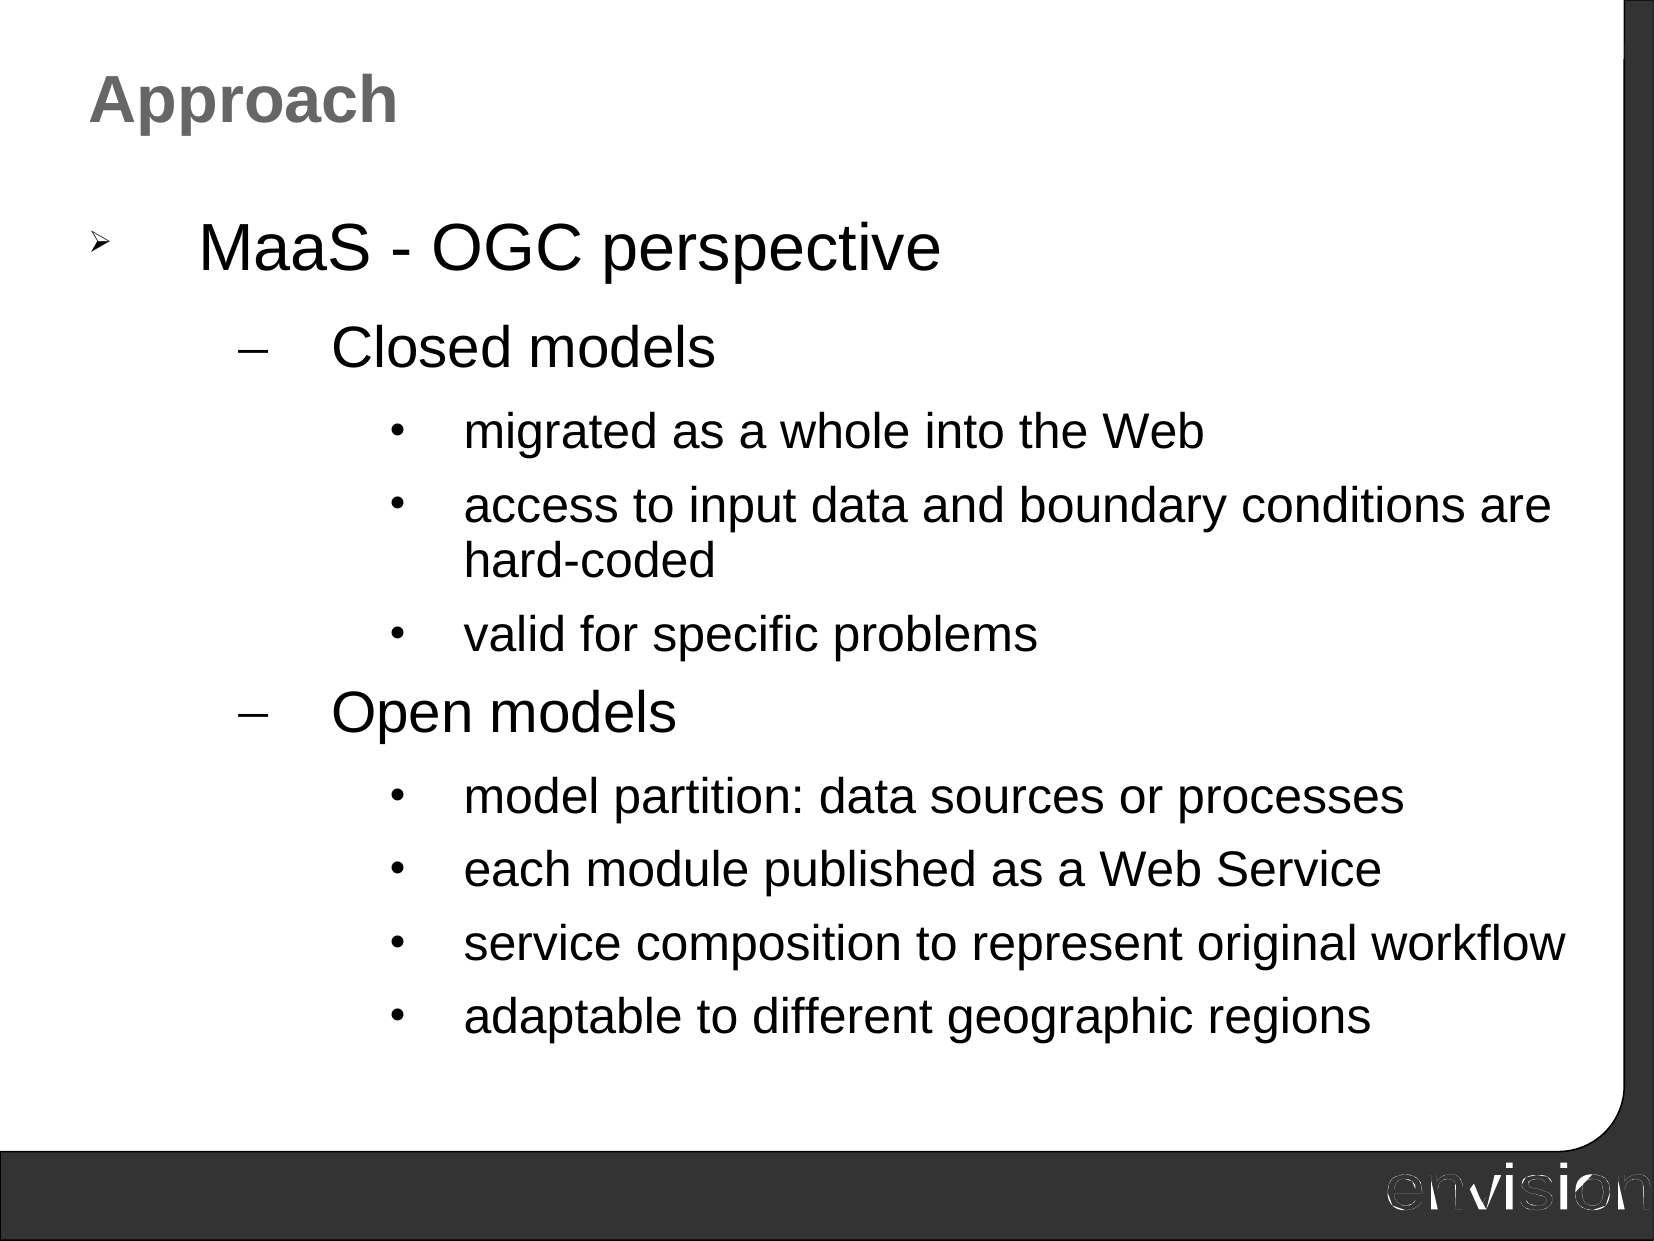

# Approach
MaaS - OGC perspective
Closed models
migrated as a whole into the Web
access to input data and boundary conditions are hard-coded
valid for specific problems
Open models
model partition: data sources or processes
each module published as a Web Service
service composition to represent original workflow
adaptable to different geographic regions